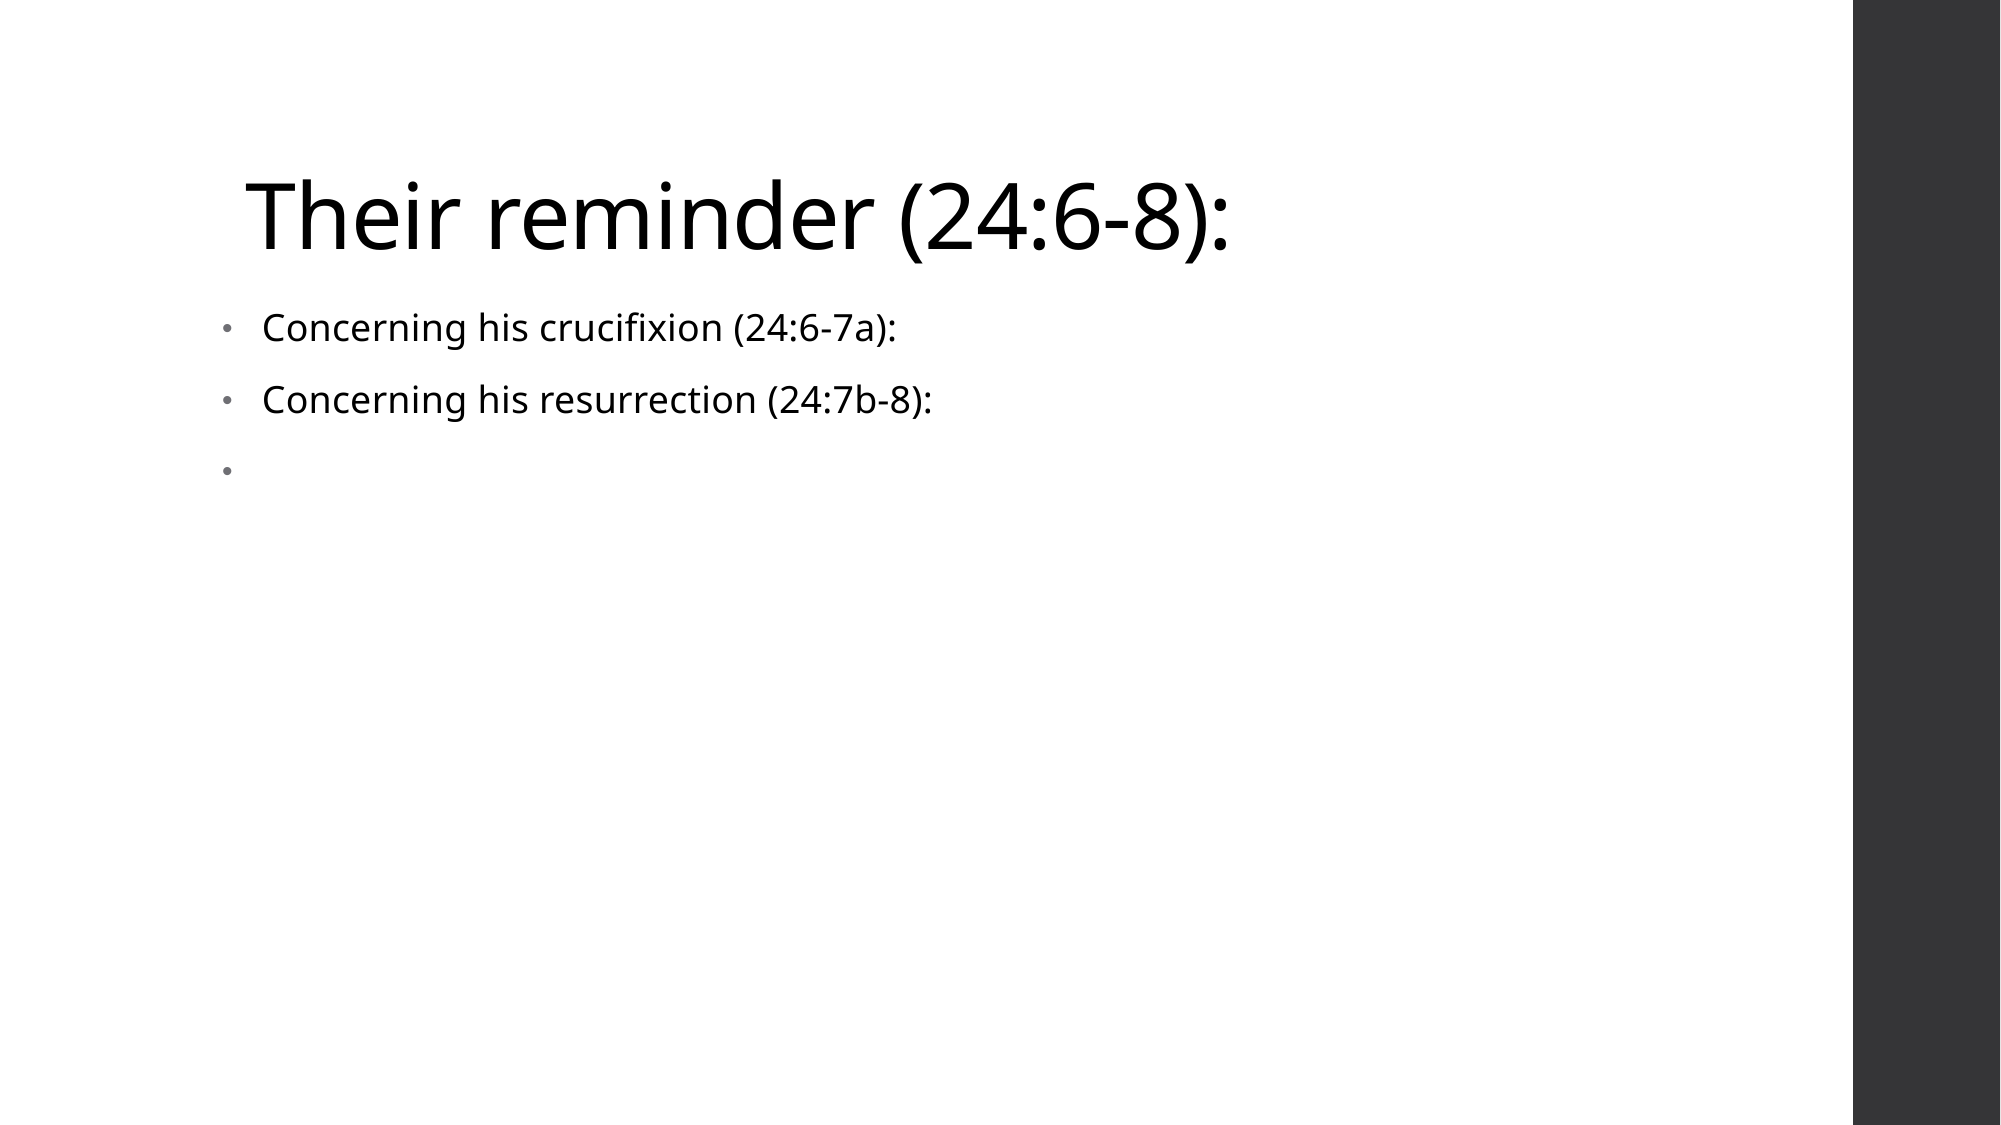

# Their reminder (24:6-8):
 Concerning his crucifixion (24:6-7a):
 Concerning his resurrection (24:7b-8):